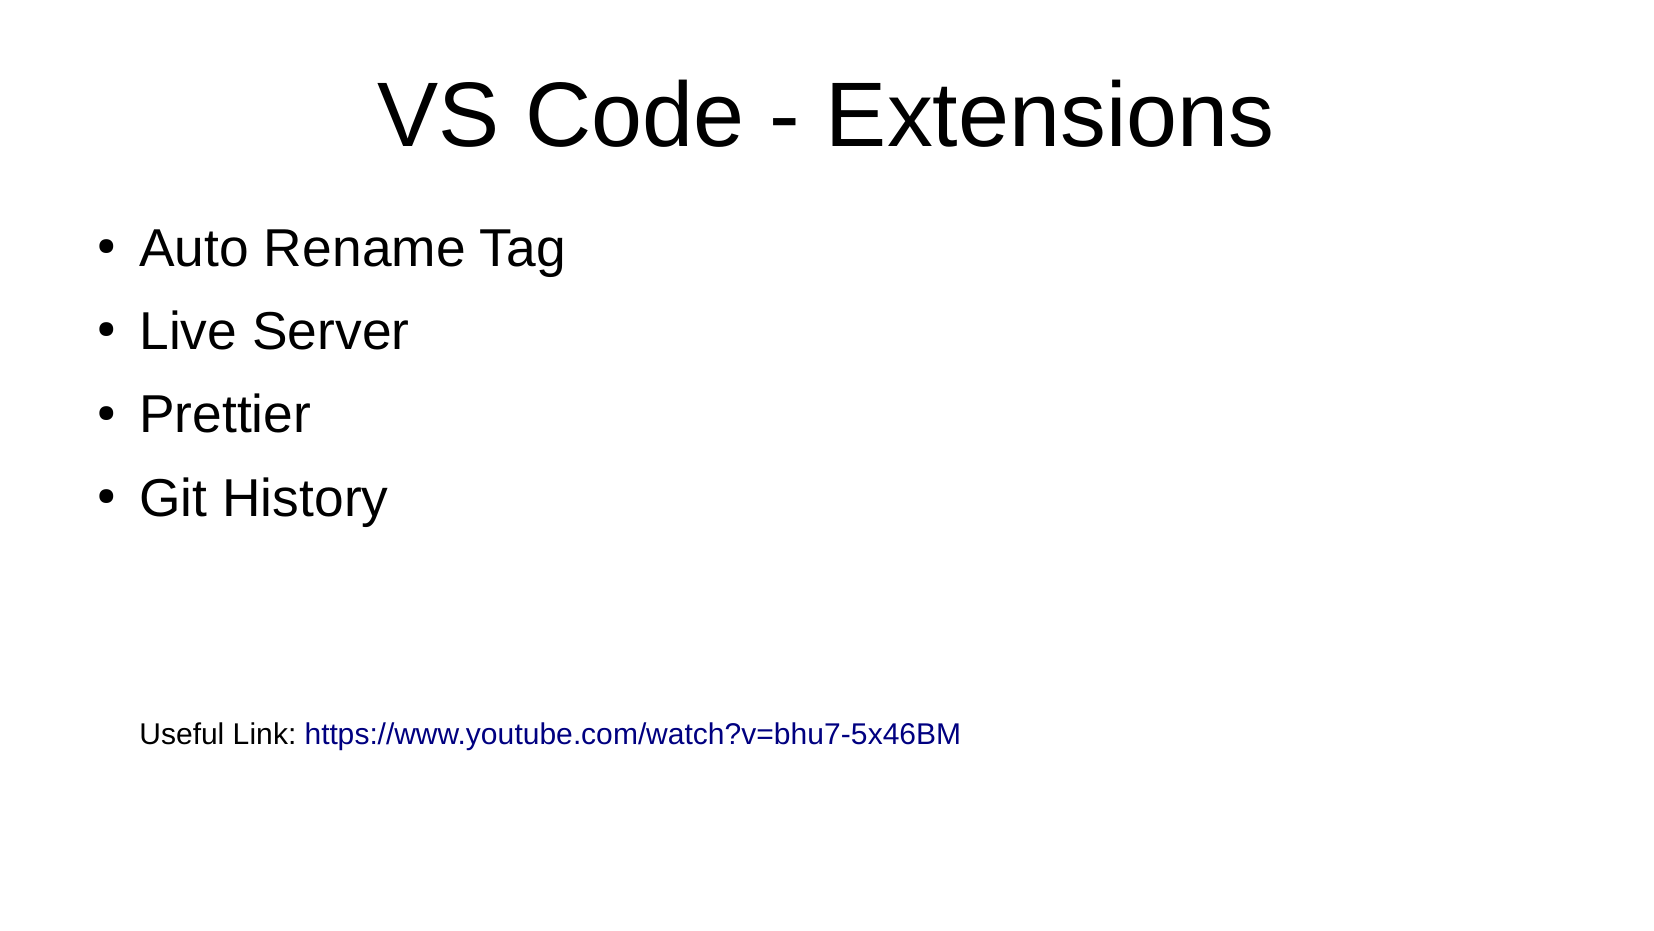

# VS Code - Extensions
Auto Rename Tag
Live Server
Prettier
Git History
Useful Link: https://www.youtube.com/watch?v=bhu7-5x46BM